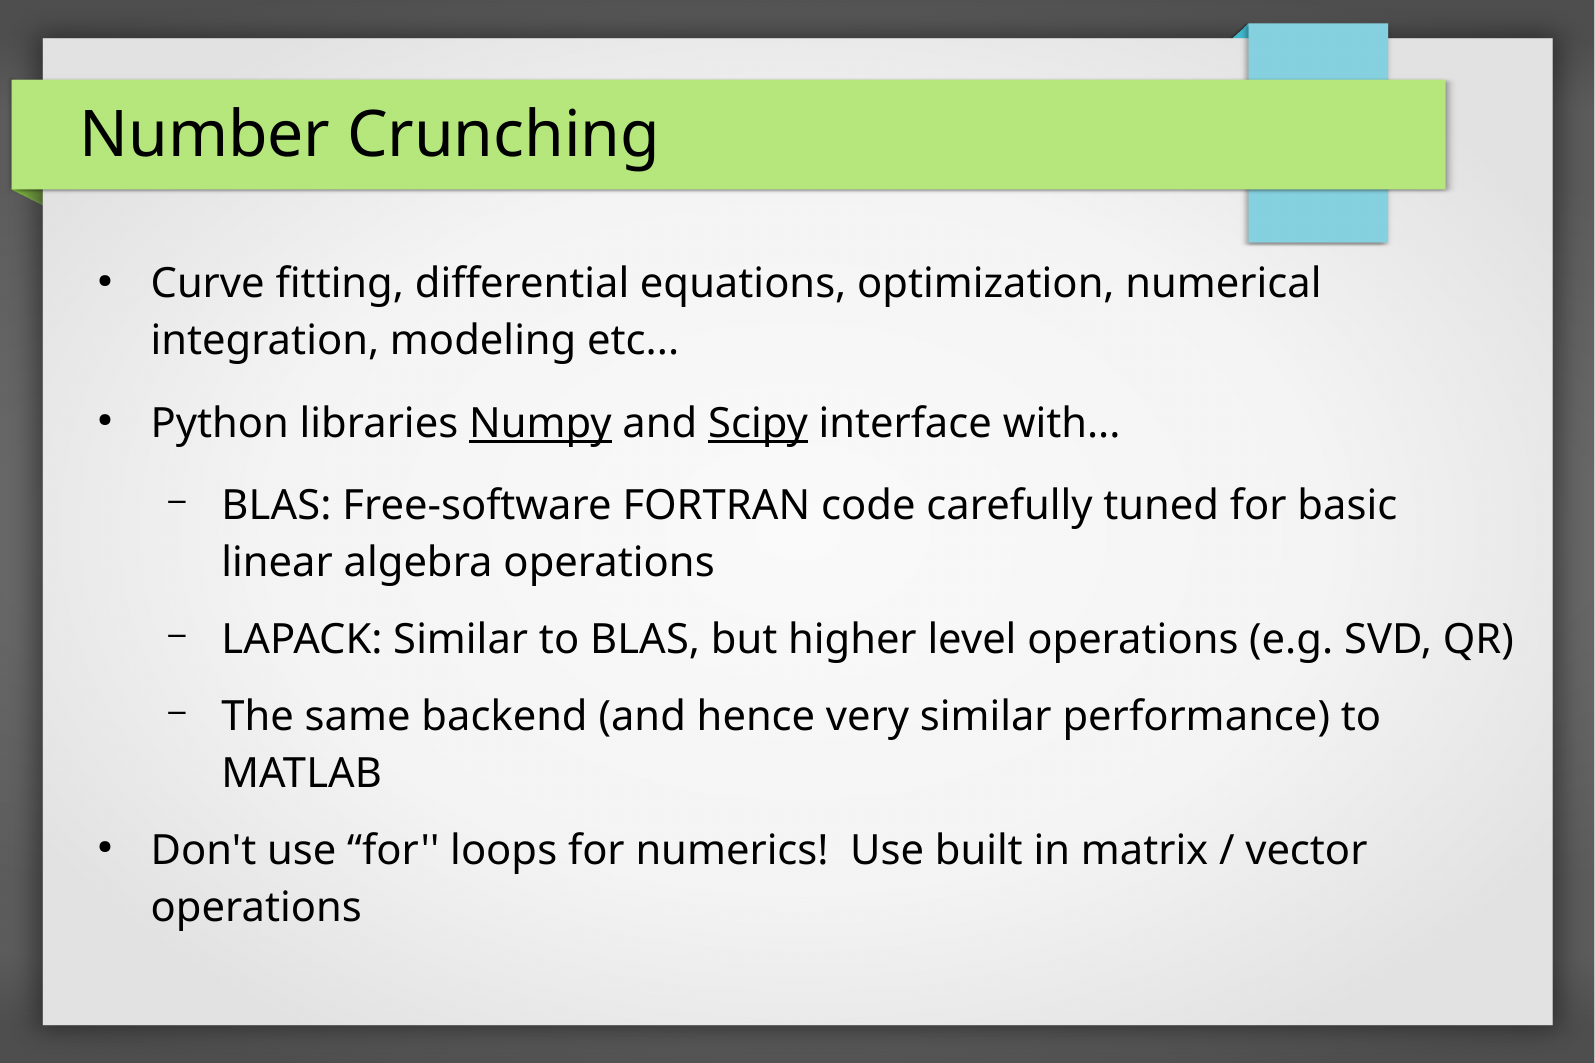

# Number Crunching
Curve fitting, differential equations, optimization, numerical integration, modeling etc...
Python libraries Numpy and Scipy interface with...
BLAS: Free-software FORTRAN code carefully tuned for basic linear algebra operations
LAPACK: Similar to BLAS, but higher level operations (e.g. SVD, QR)
The same backend (and hence very similar performance) to MATLAB
Don't use “for'' loops for numerics! Use built in matrix / vector operations